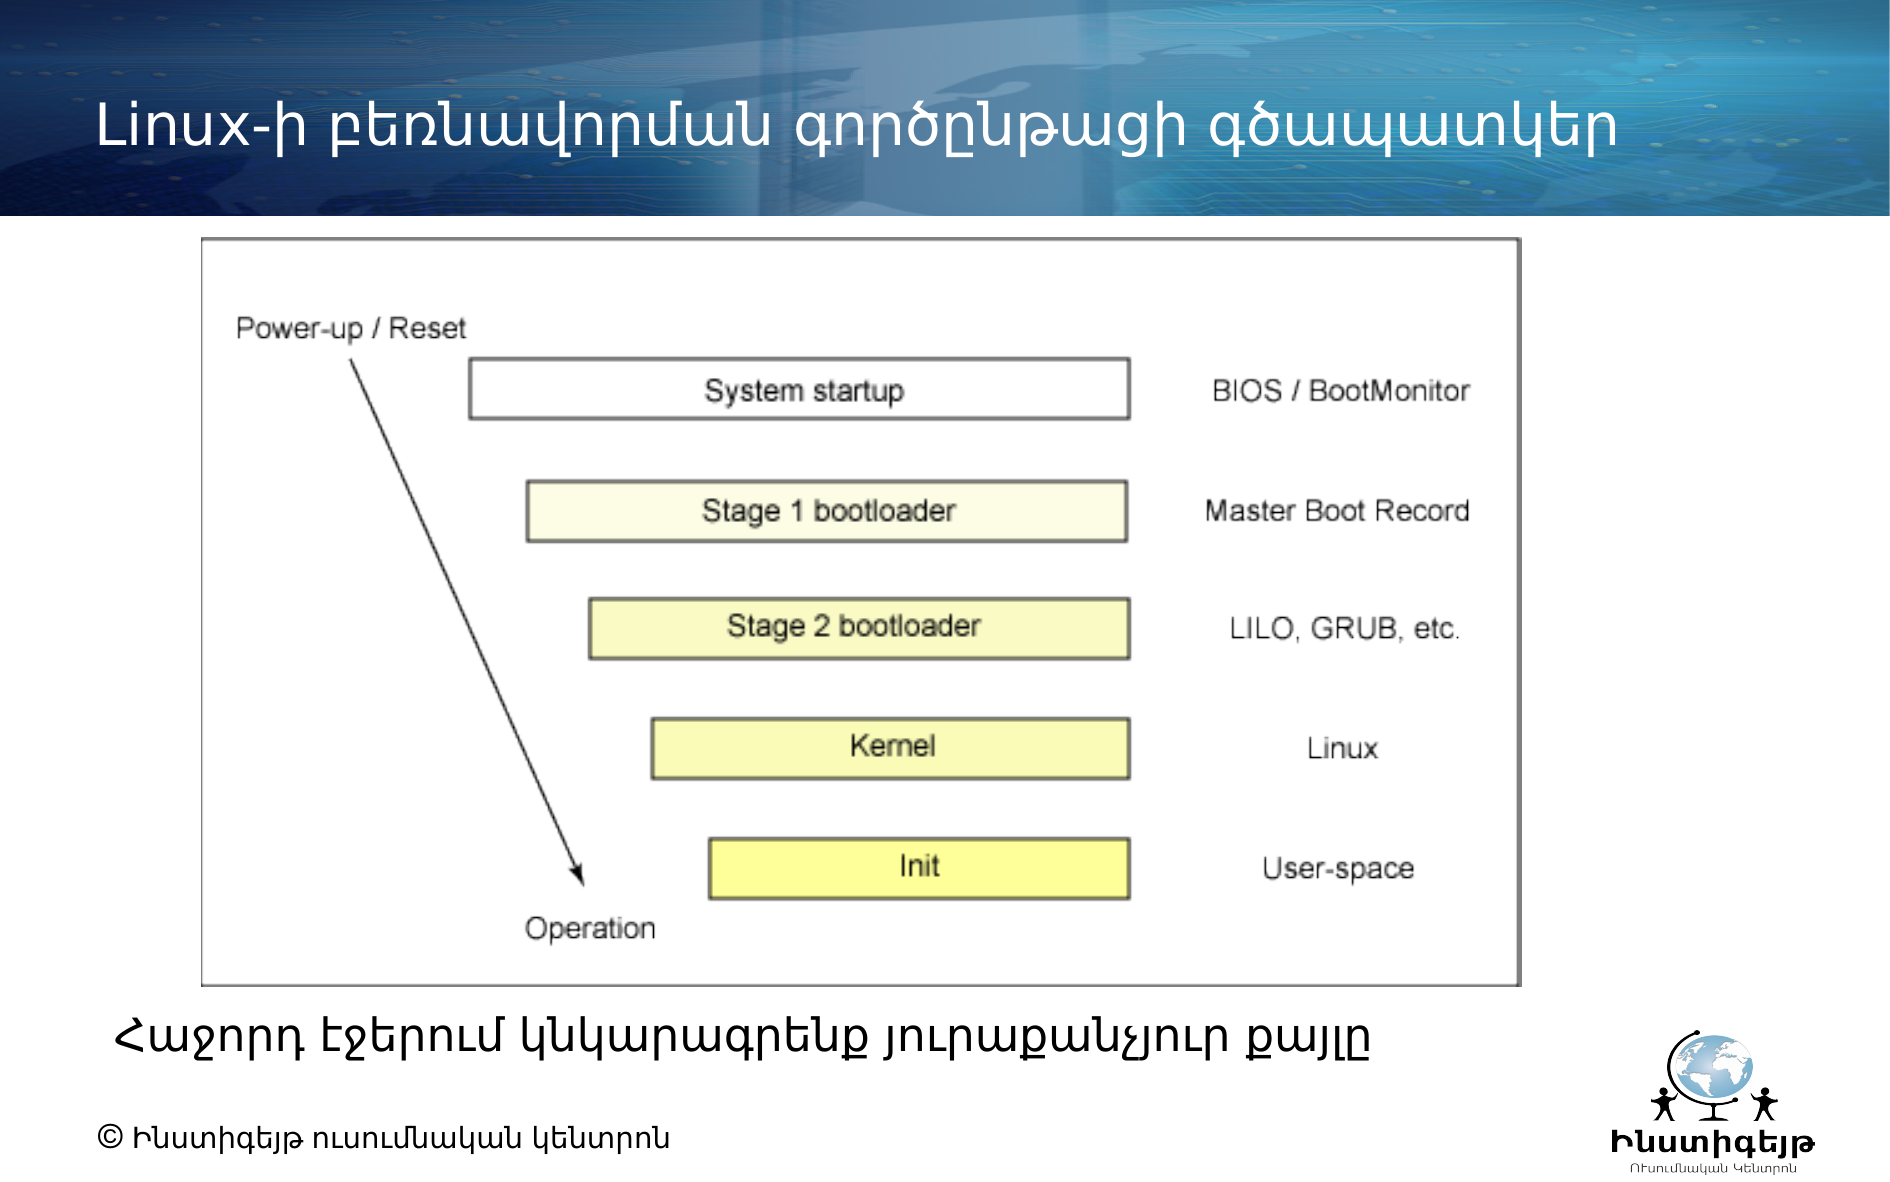

Linux-ի բեռնավորման գործընթացի գծապատկեր
# Հաջորդ էջերում կնկարագրենք յուրաքանչյուր քայլը